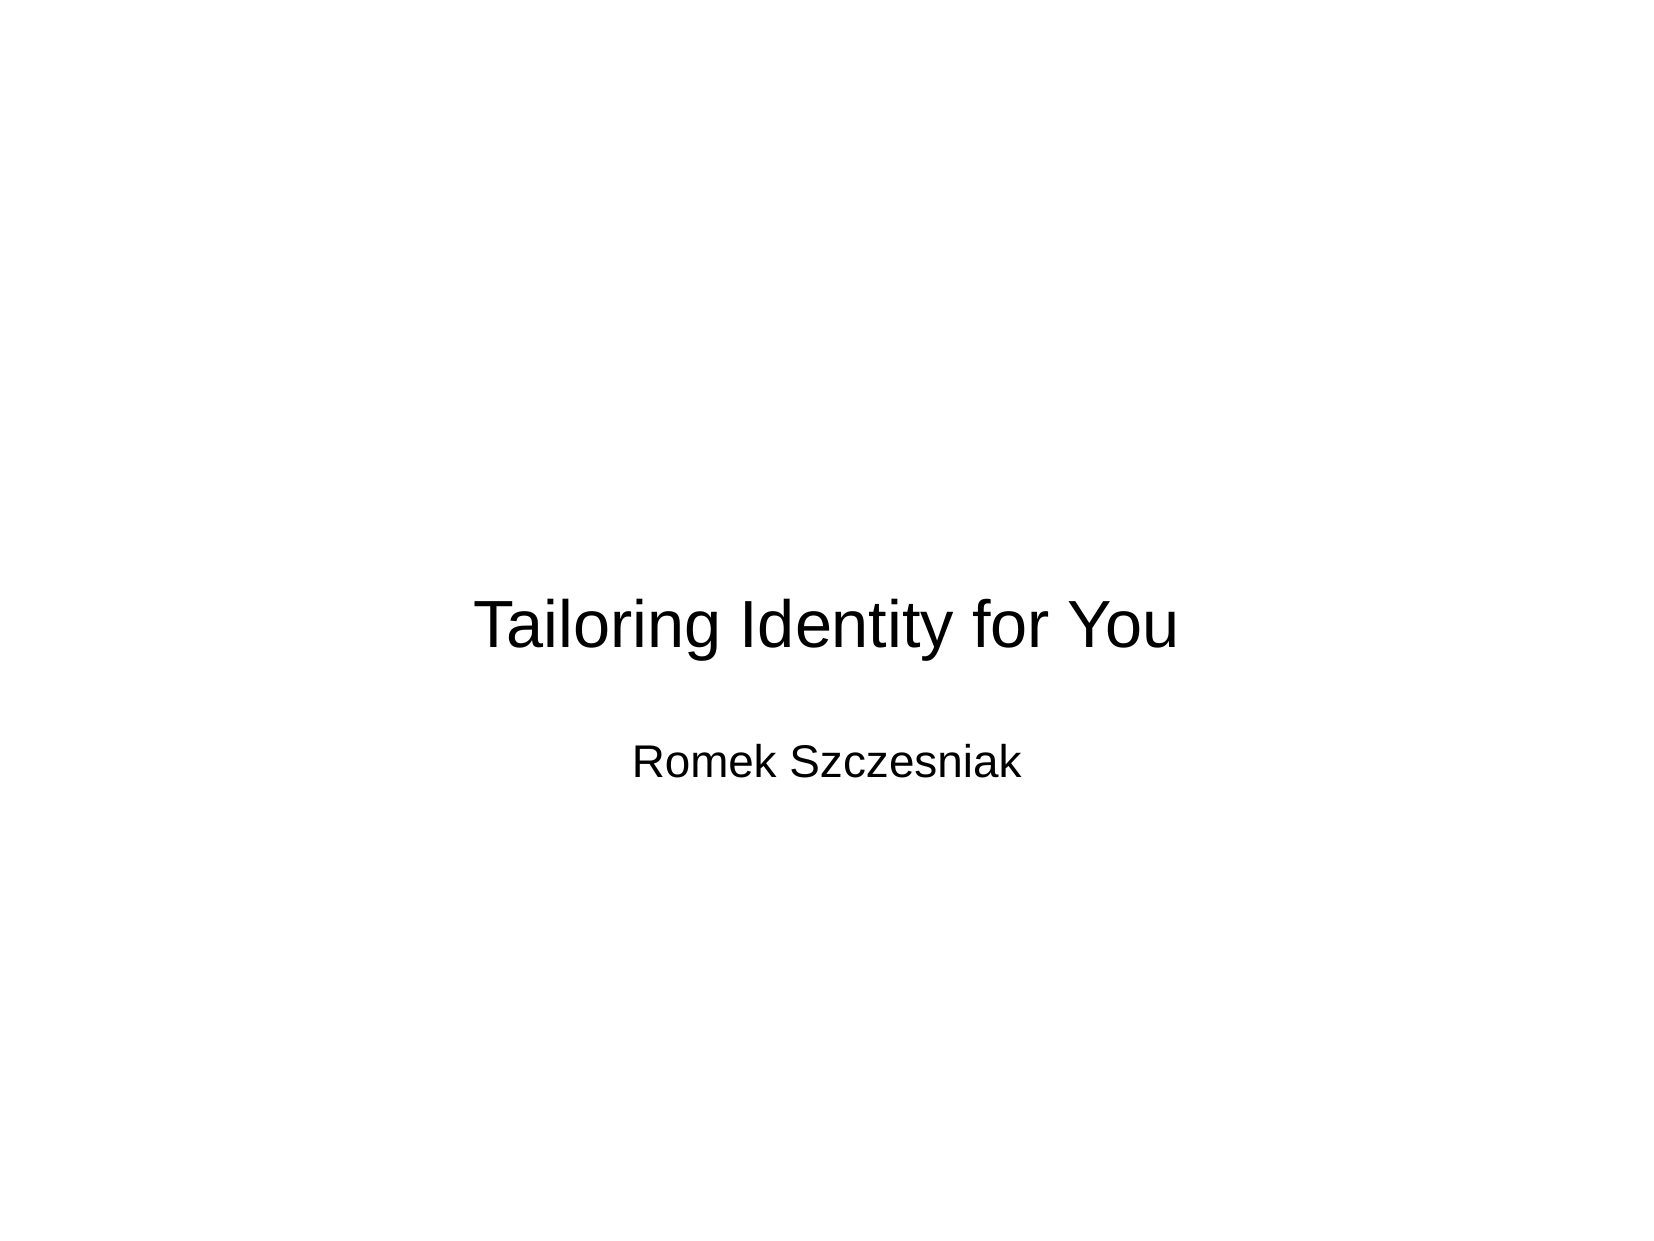

#
Tailoring Identity for You
Romek Szczesniak